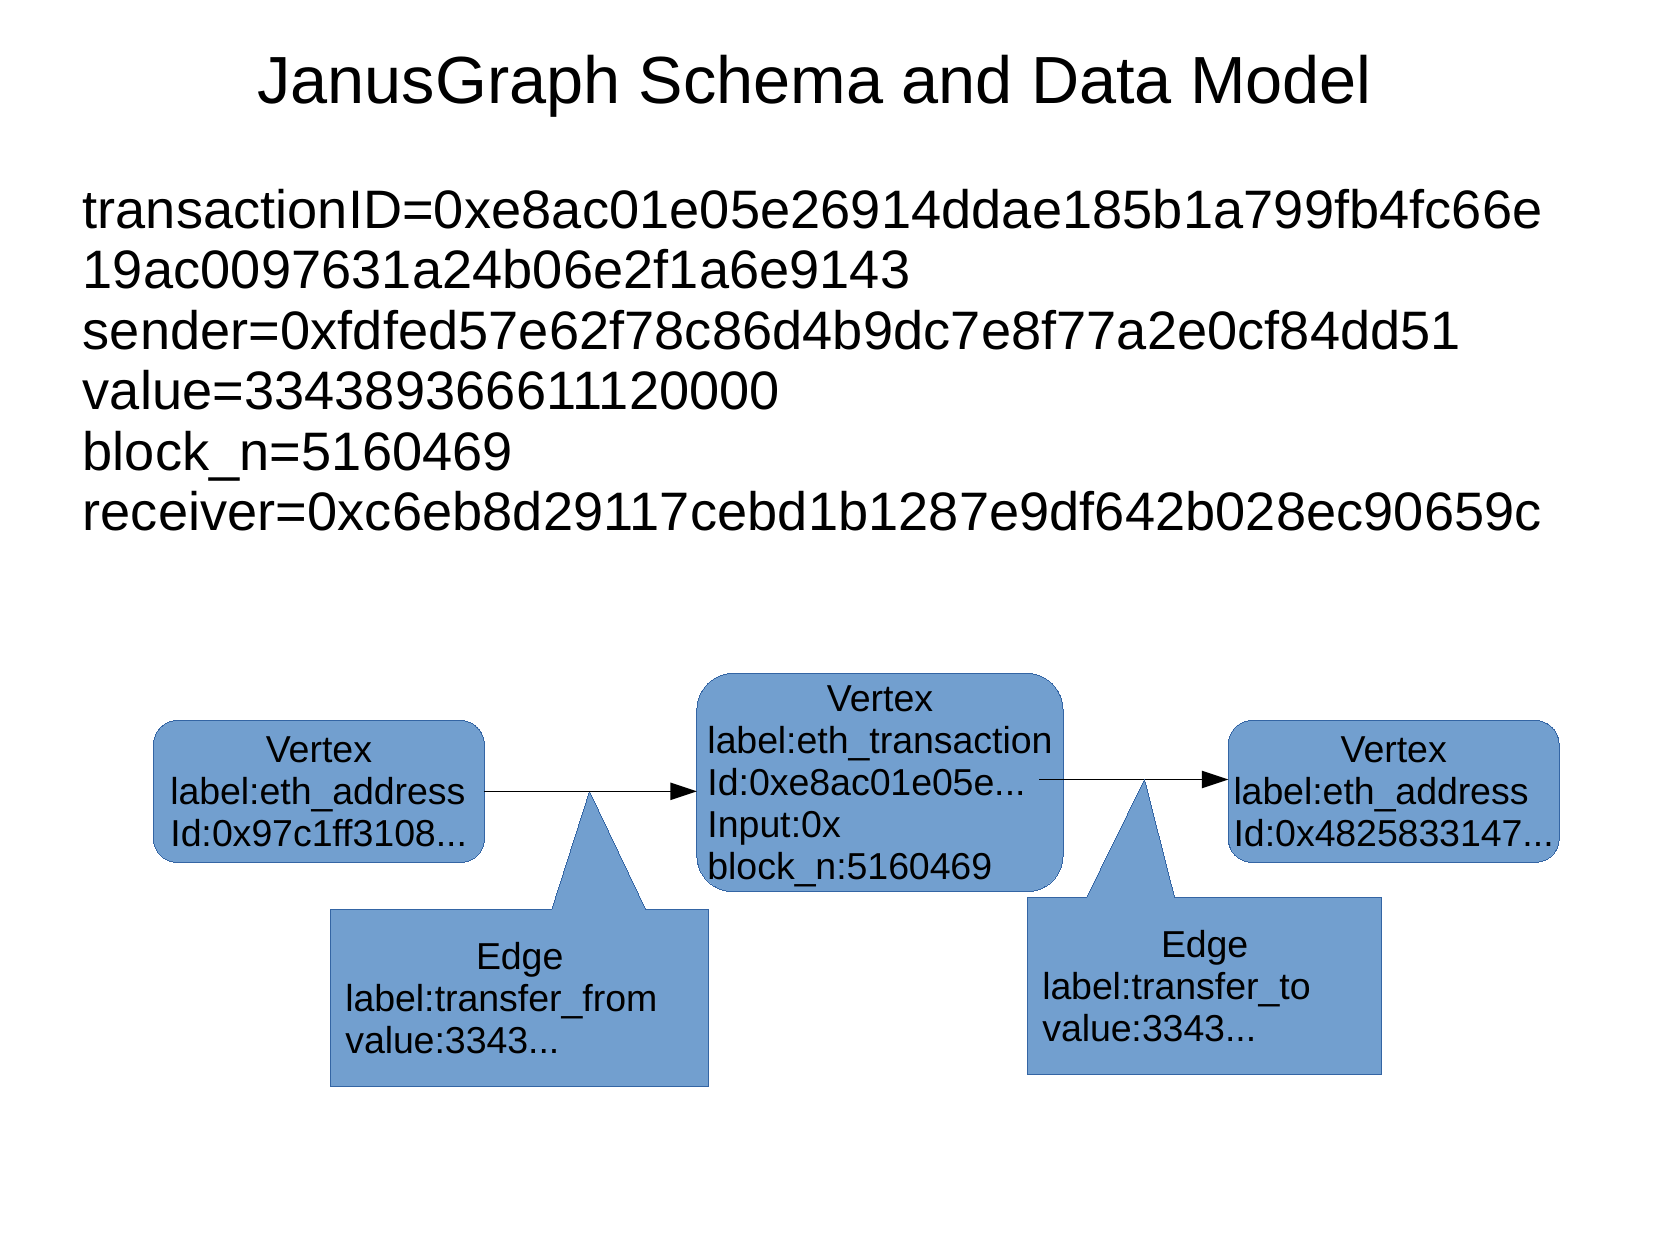

JanusGraph Schema and Data Model
transactionID=0xe8ac01e05e26914ddae185b1a799fb4fc66e19ac0097631a24b06e2f1a6e9143
sender=0xfdfed57e62f78c86d4b9dc7e8f77a2e0cf84dd51
value=334389366611120000
block_n=5160469
receiver=0xc6eb8d29117cebd1b1287e9df642b028ec90659c
Vertex
label:eth_transaction
Id:0xe8ac01e05e...
Input:0x
block_n:5160469
Vertex
label:eth_address
Id:0x97c1ff3108...
Vertex
label:eth_address
Id:0x4825833147...
Edge
label:transfer_to
value:3343...
Edge
label:transfer_from
value:3343...